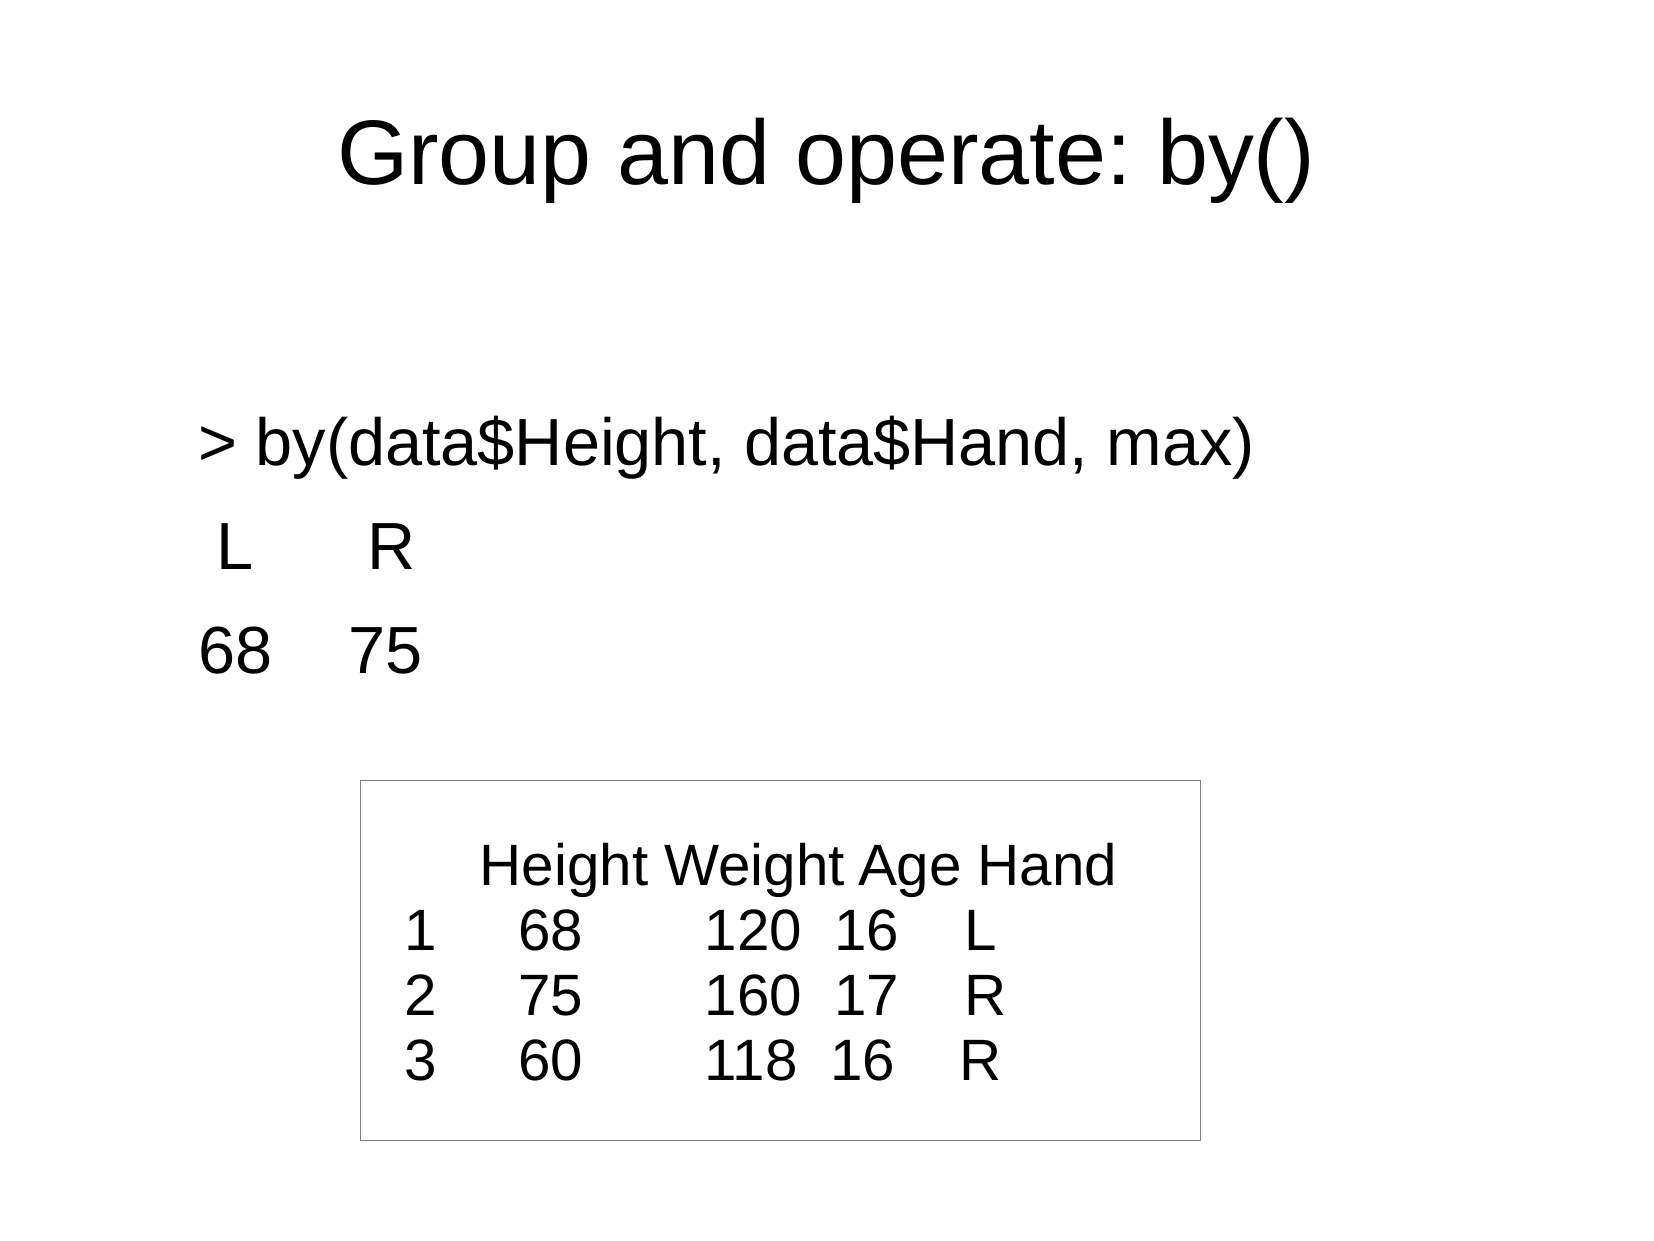

# Group and operate: by()
> by(data$Height, data$Hand, max)
 L 	 R
68 	75
	Height Weight Age Hand
1 68 	120 16 L
2 75 	160 17 R
3 60 	118 16 R